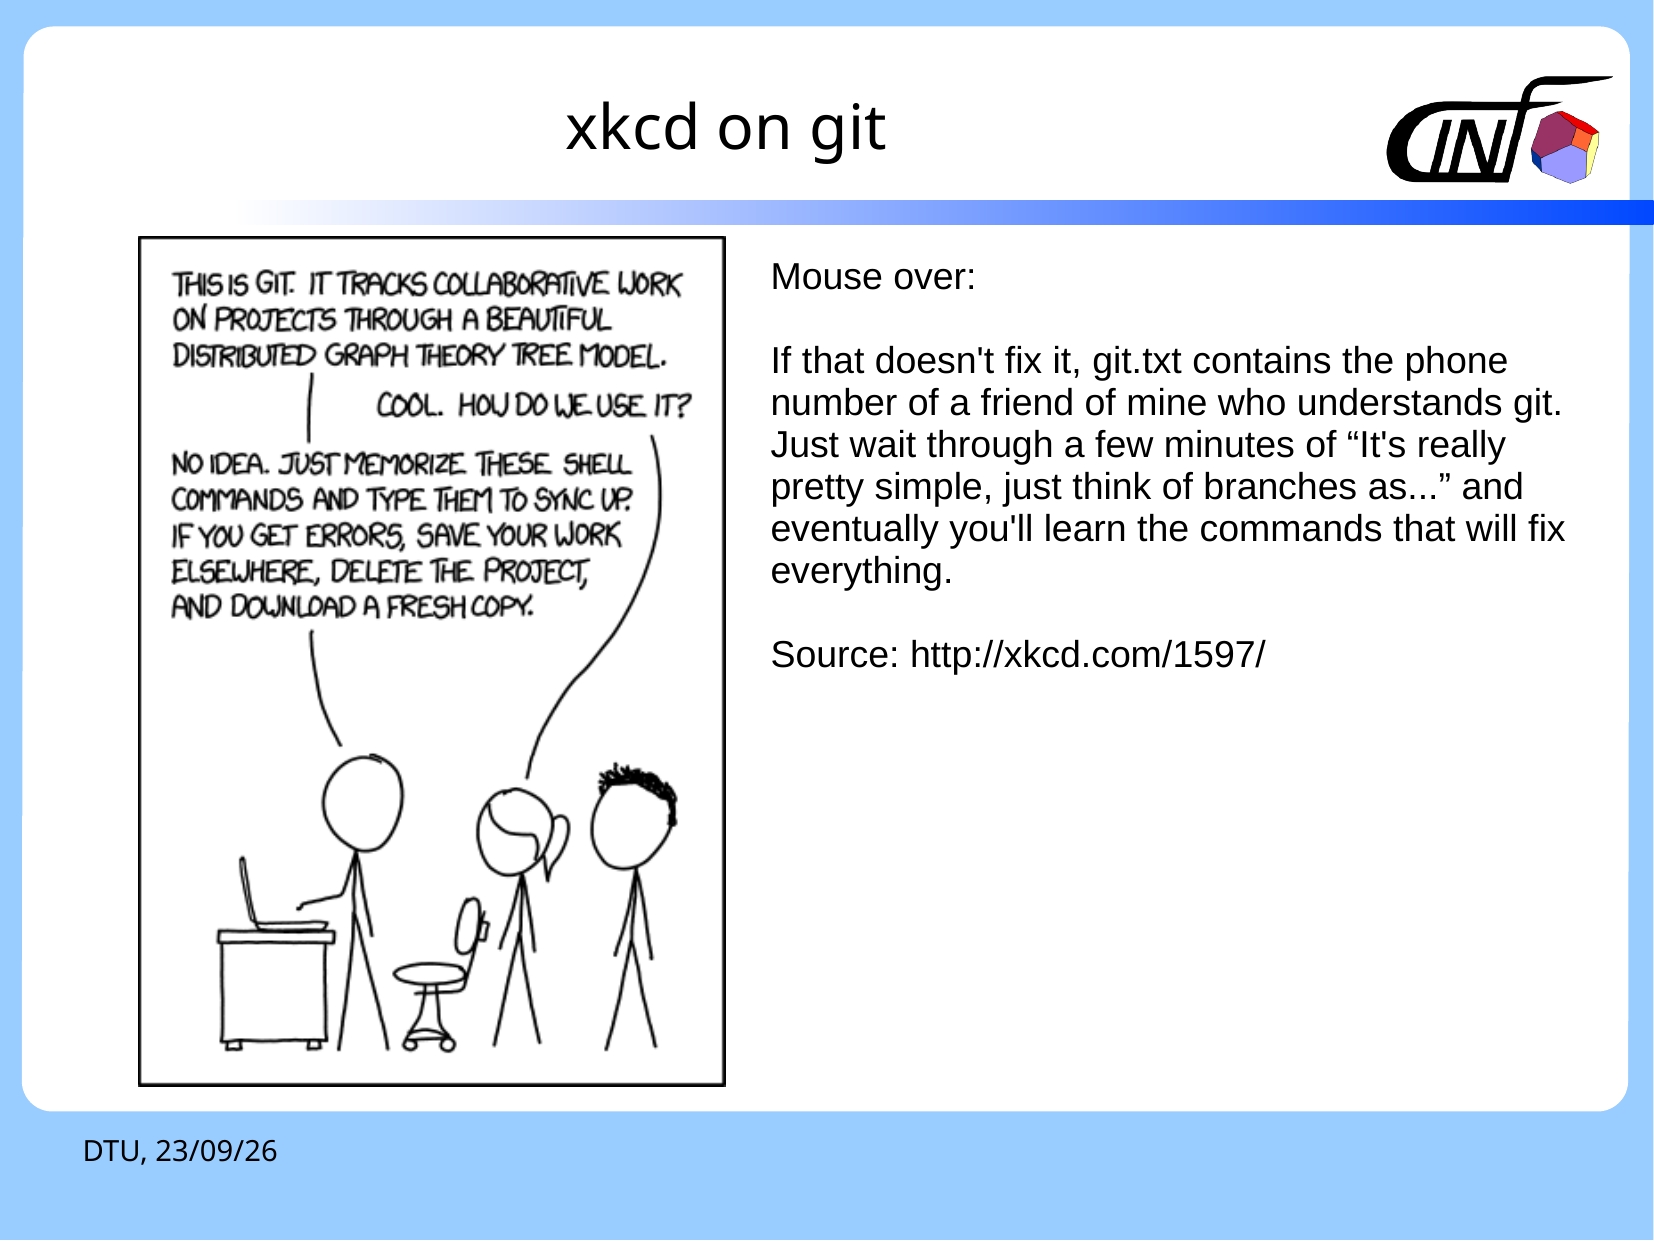

# xkcd on git
Mouse over:
If that doesn't fix it, git.txt contains the phone number of a friend of mine who understands git. Just wait through a few minutes of “It's really pretty simple, just think of branches as...” and eventually you'll learn the commands that will fix everything.
Source: http://xkcd.com/1597/